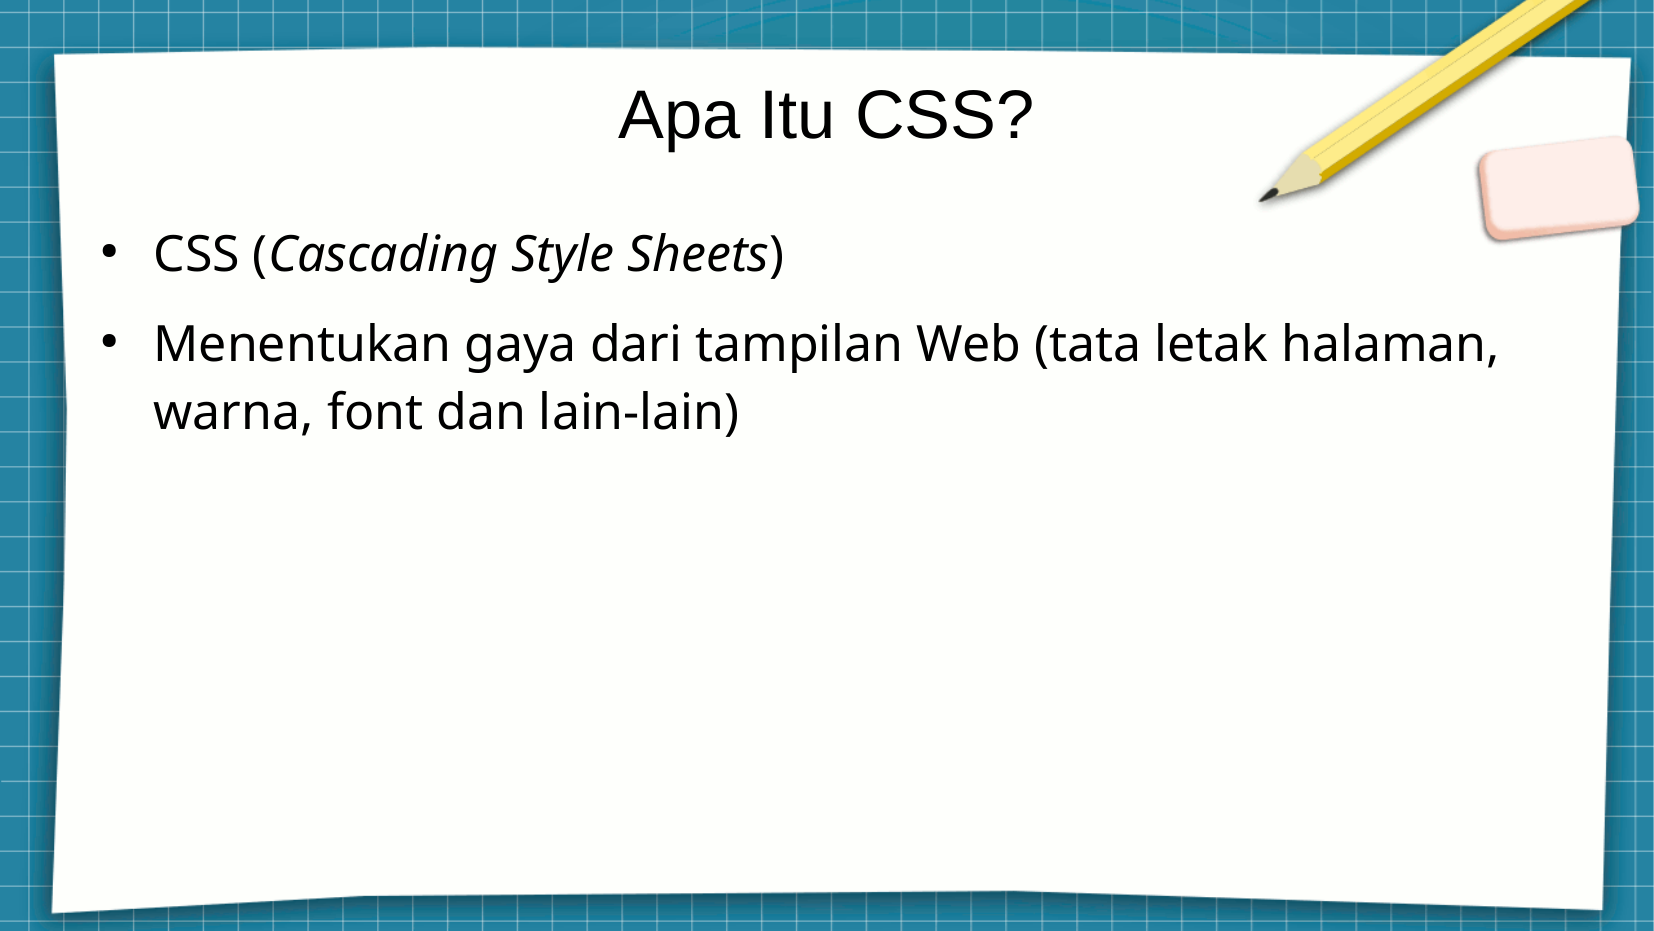

# Apa Itu CSS?
CSS (Cascading Style Sheets)
Menentukan gaya dari tampilan Web (tata letak halaman, warna, font dan lain-lain)